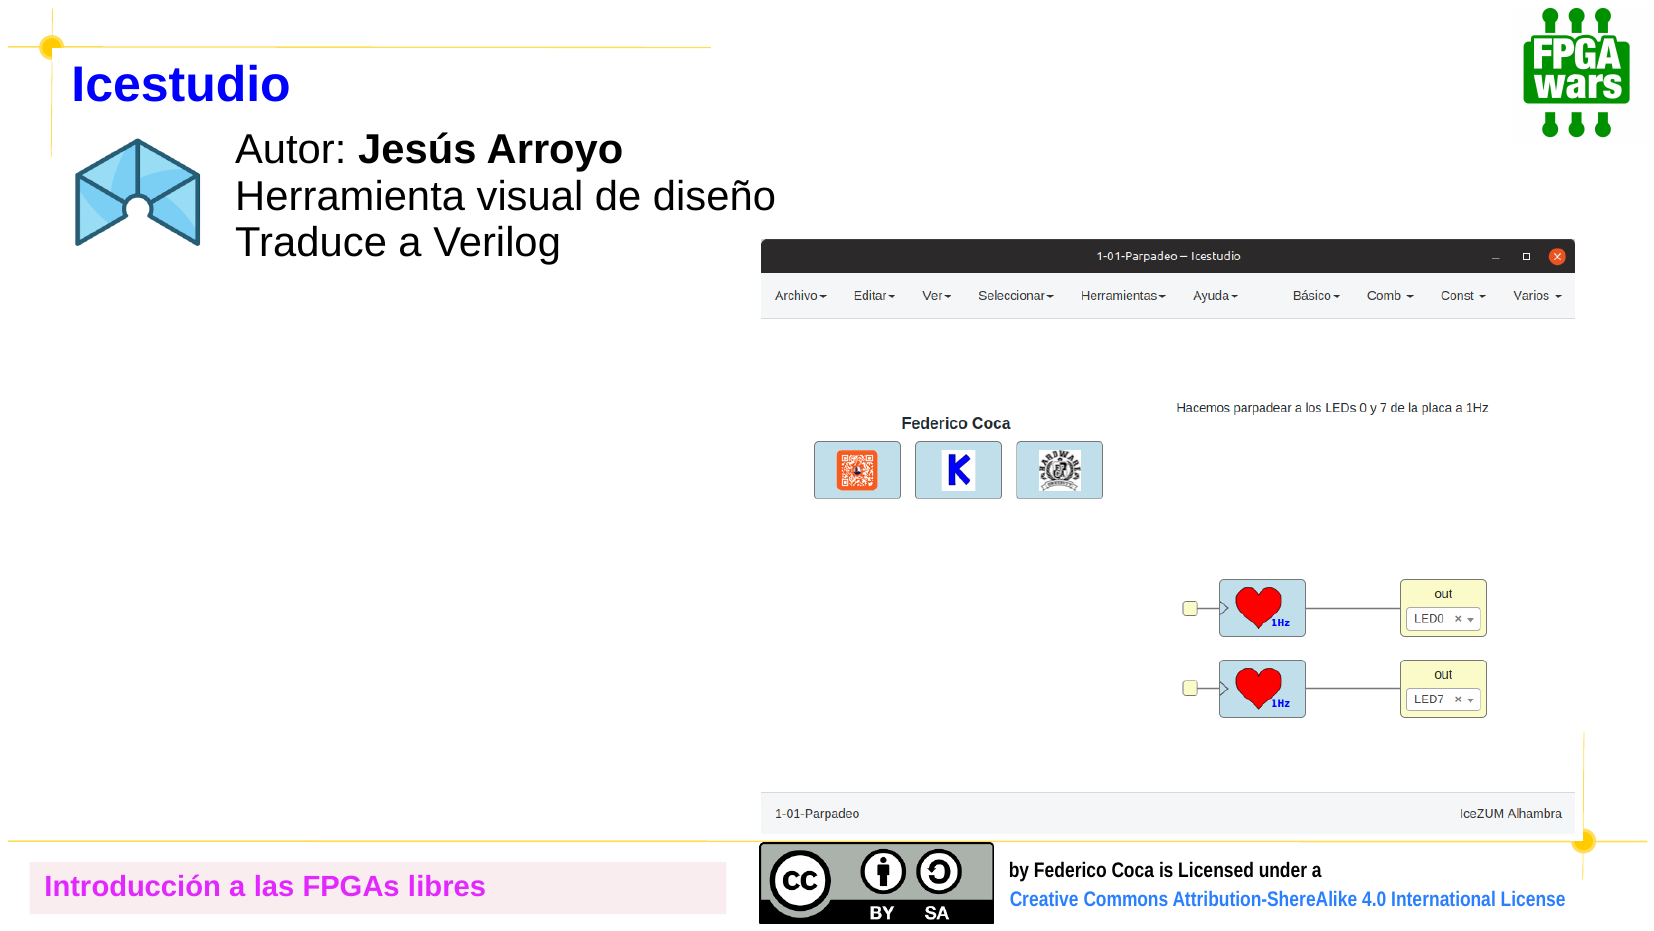

Icestudio
Autor: Jesús Arroyo
Herramienta visual de diseño
Traduce a Verilog
Introducción a las FPGAs libres